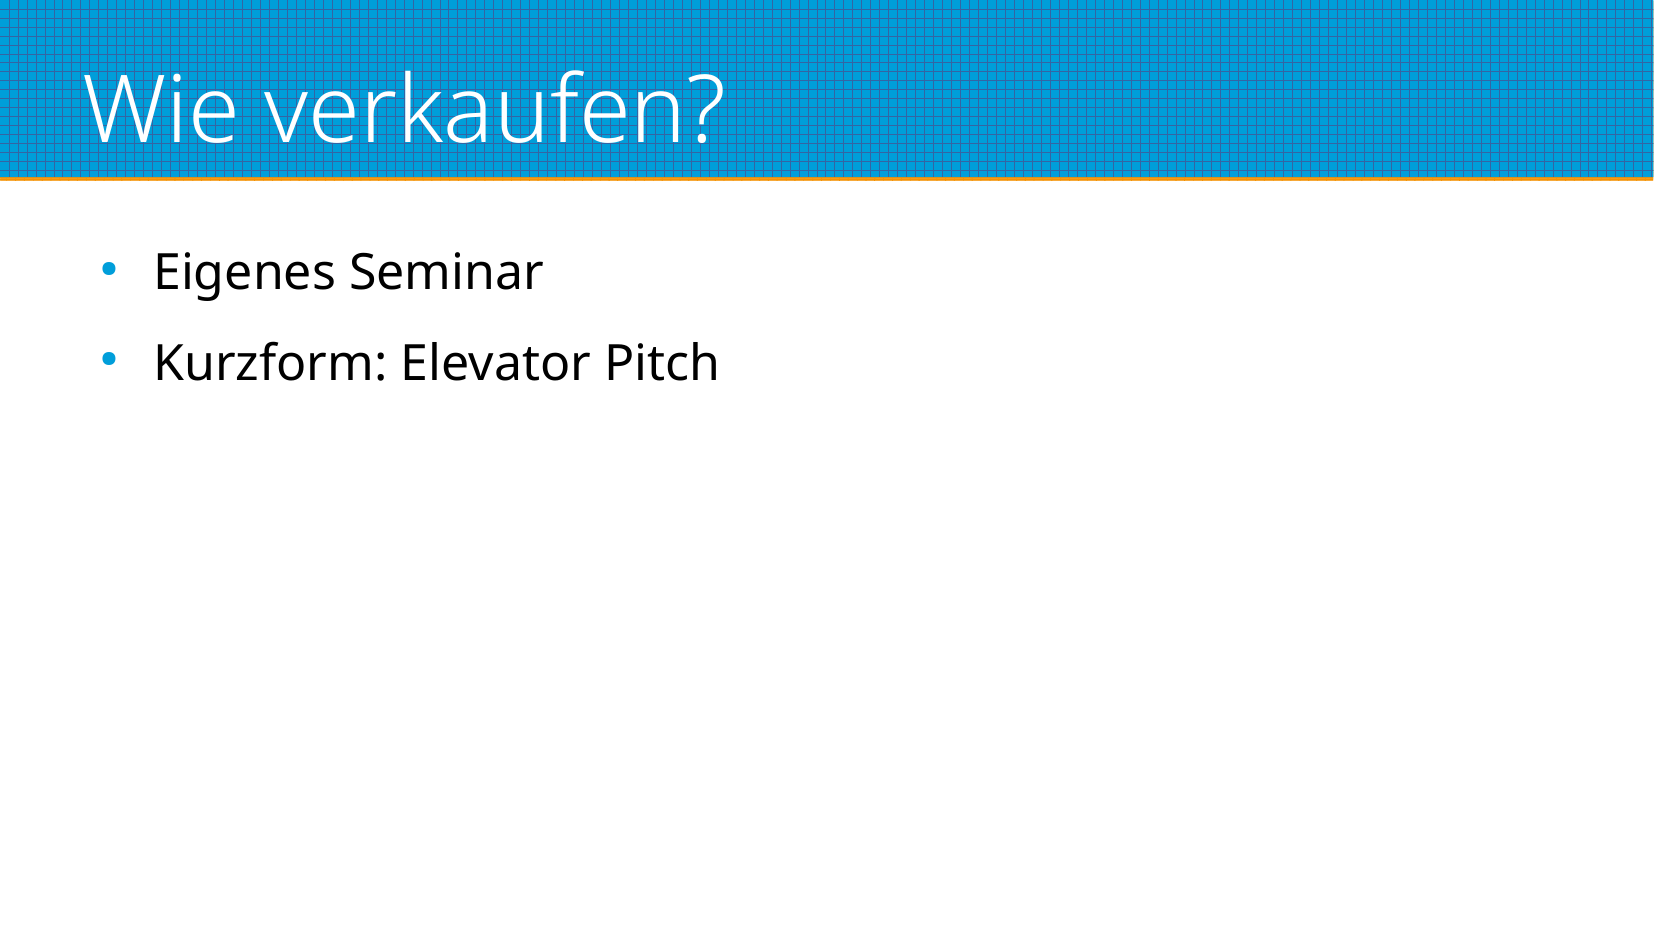

# Wie verkaufen?
Eigenes Seminar
Kurzform: Elevator Pitch